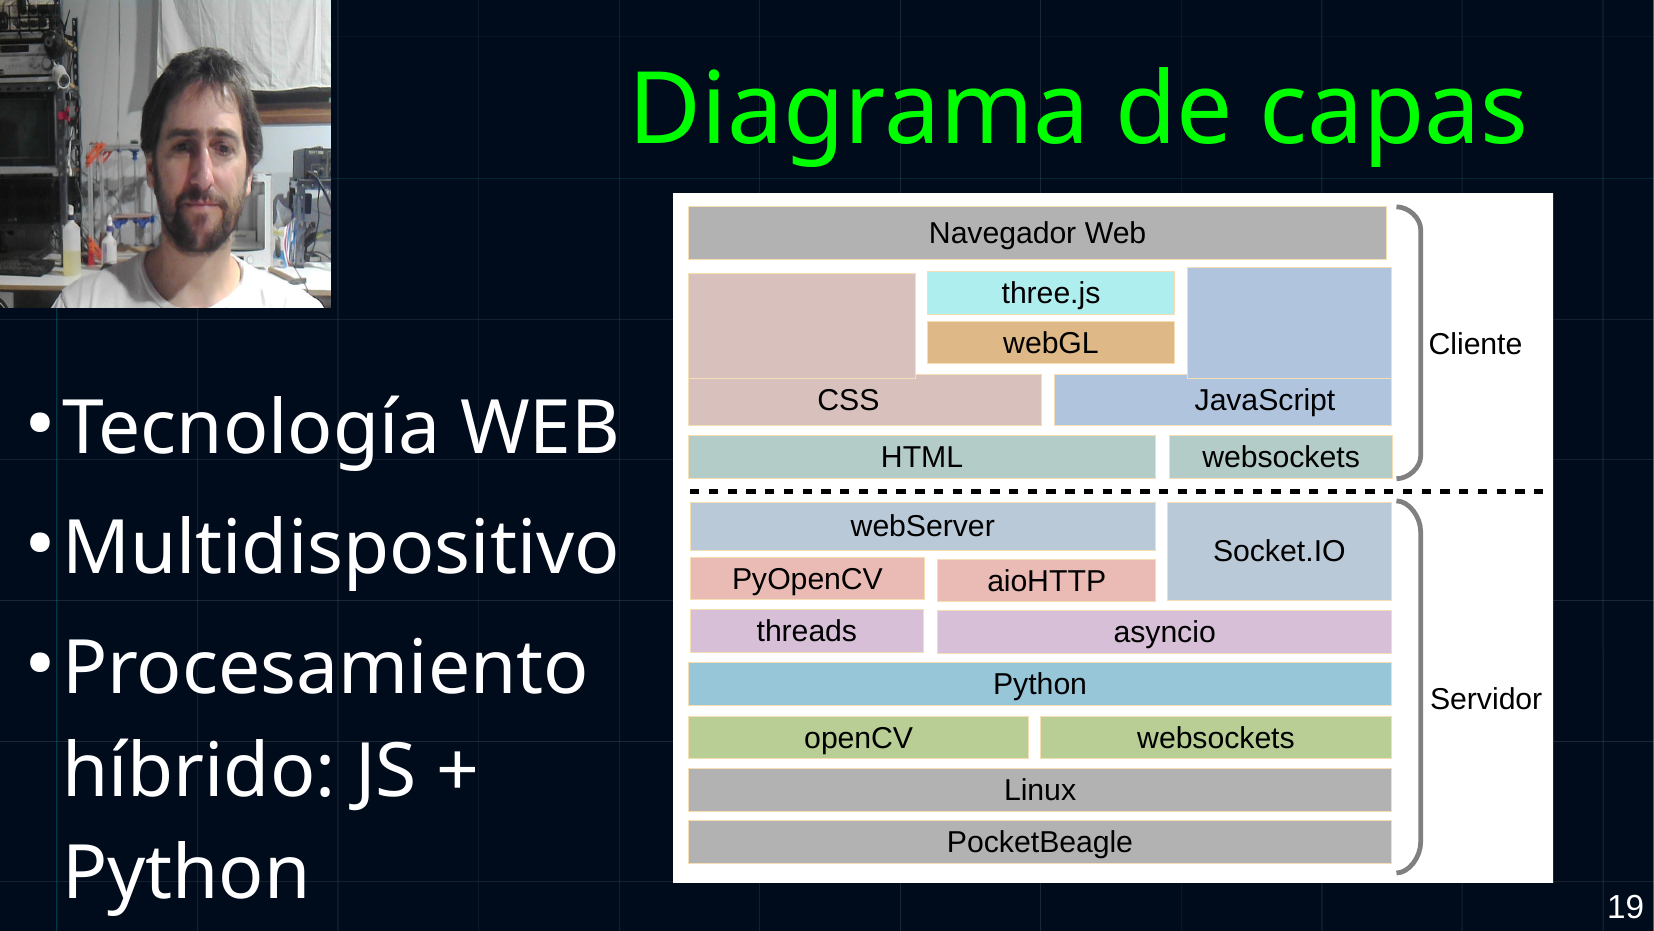

Diagrama de capas
Tecnología WEB
Multidispositivo
Procesamiento híbrido: JS + Python